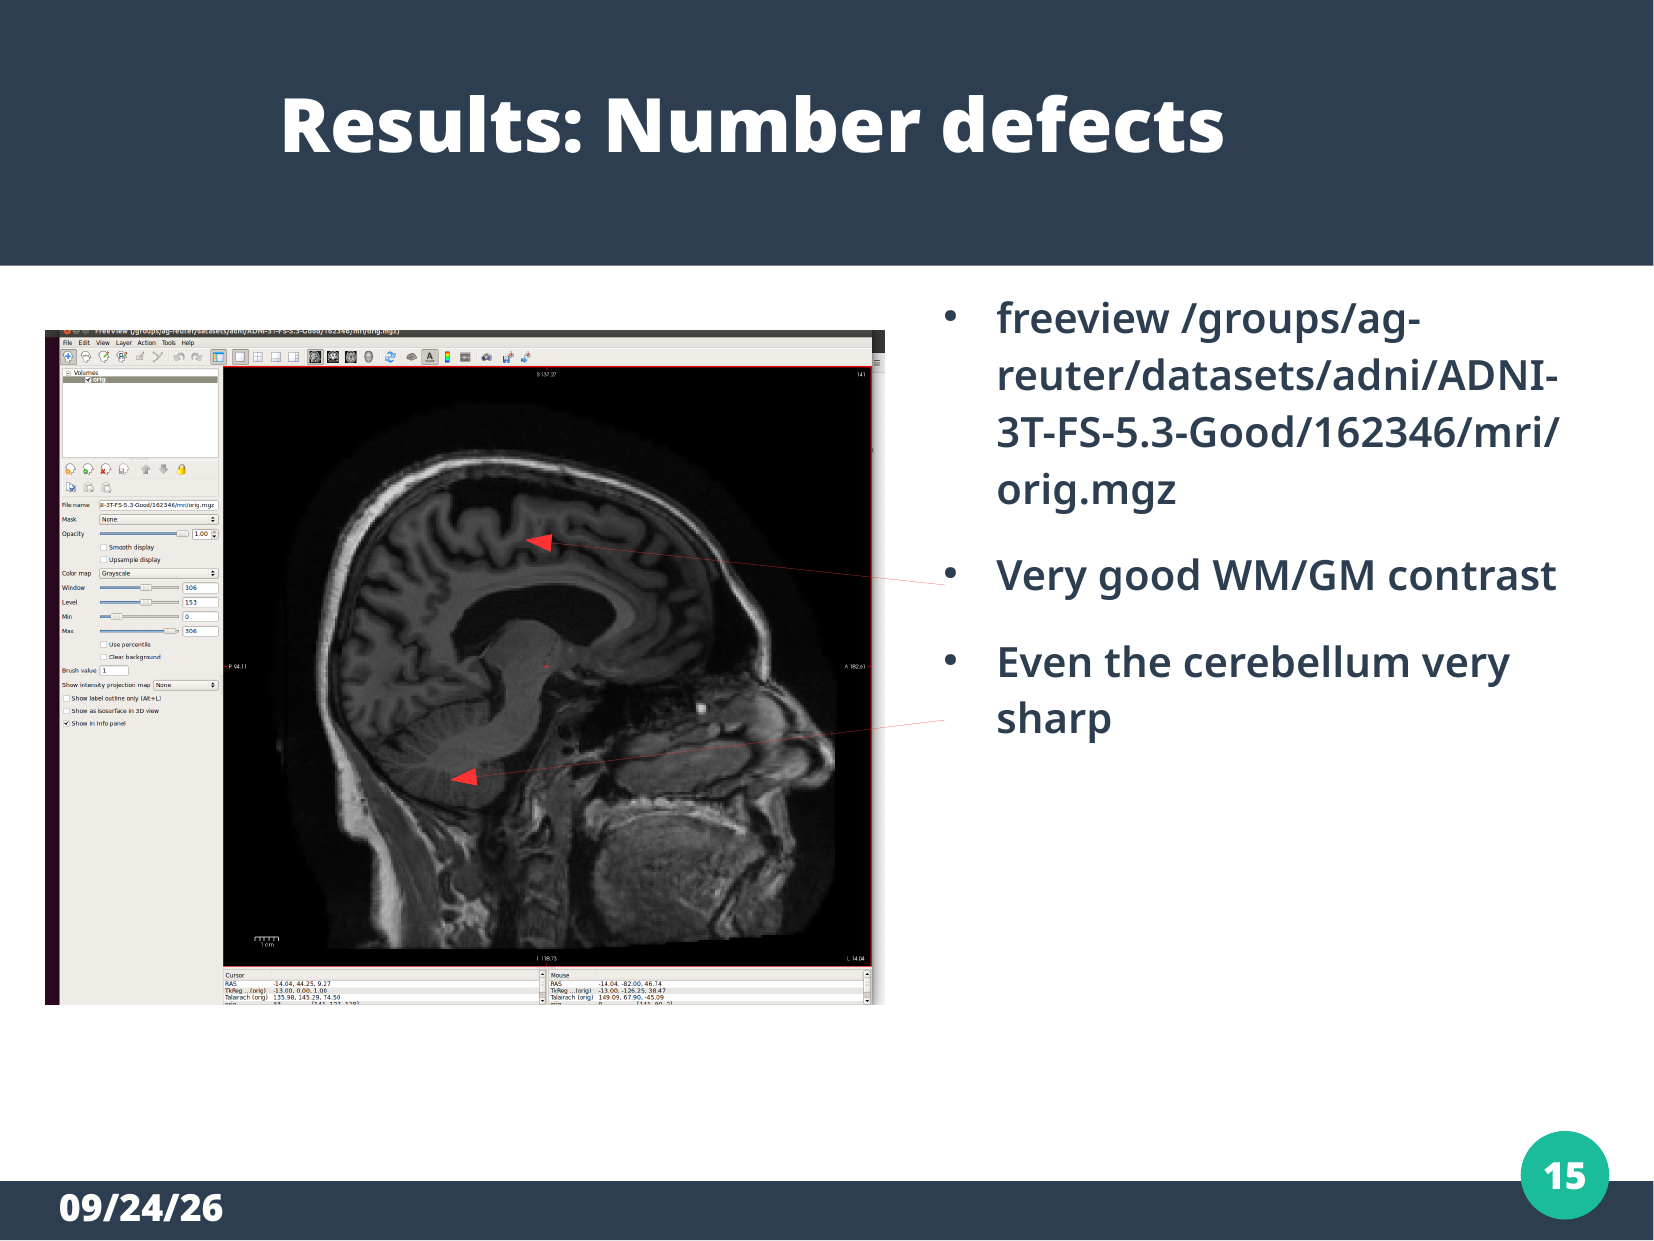

Results: Number defects
# freeview /groups/ag-reuter/datasets/adni/ADNI-3T-FS-5.3-Good/162346/mri/orig.mgz
Very good WM/GM contrast
Even the cerebellum very sharp
15